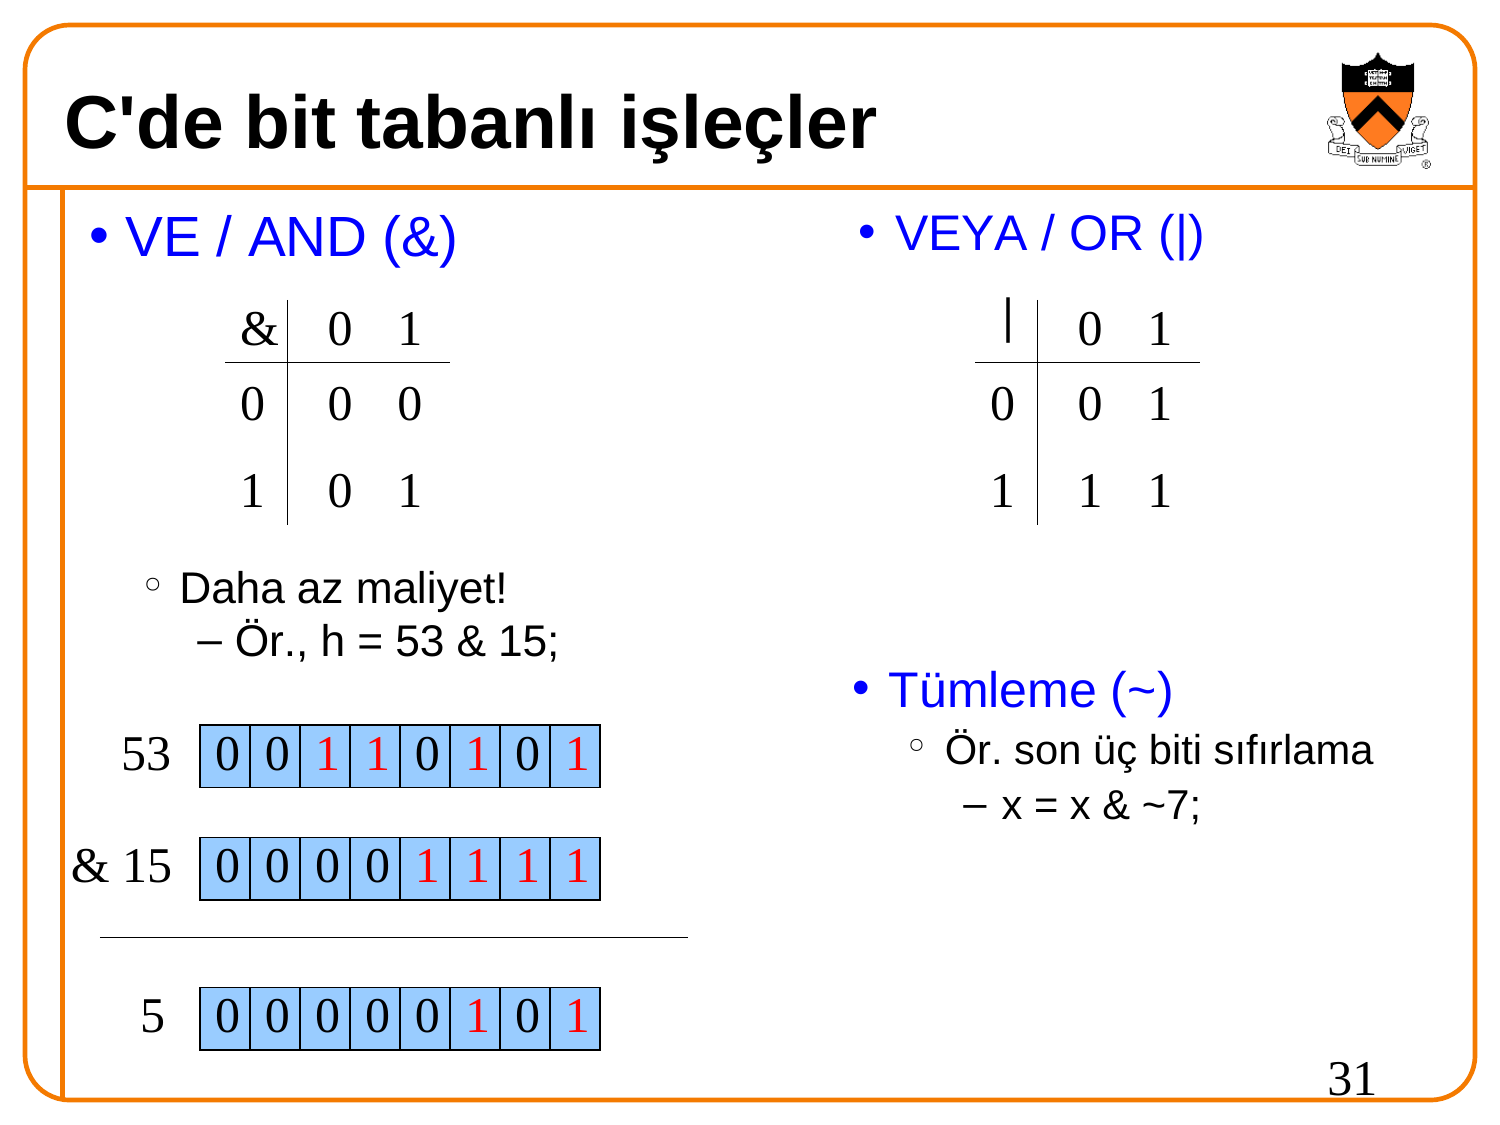

# C'de bit tabanlı işleçler
VE / AND (&)
Daha az maliyet!
Ör., h = 53 & 15;
VEYA / OR (|)
|
0
1
0
0
1
1
1
1
&
0
1
0
0
0
1
0
1
Tümleme (~)
Ör. son üç biti sıfırlama
x = x & ~7;
53
0
0
1
1
0
1
0
1
& 15
0
0
0
0
1
1
1
1
5
0
0
0
0
0
1
0
1
31